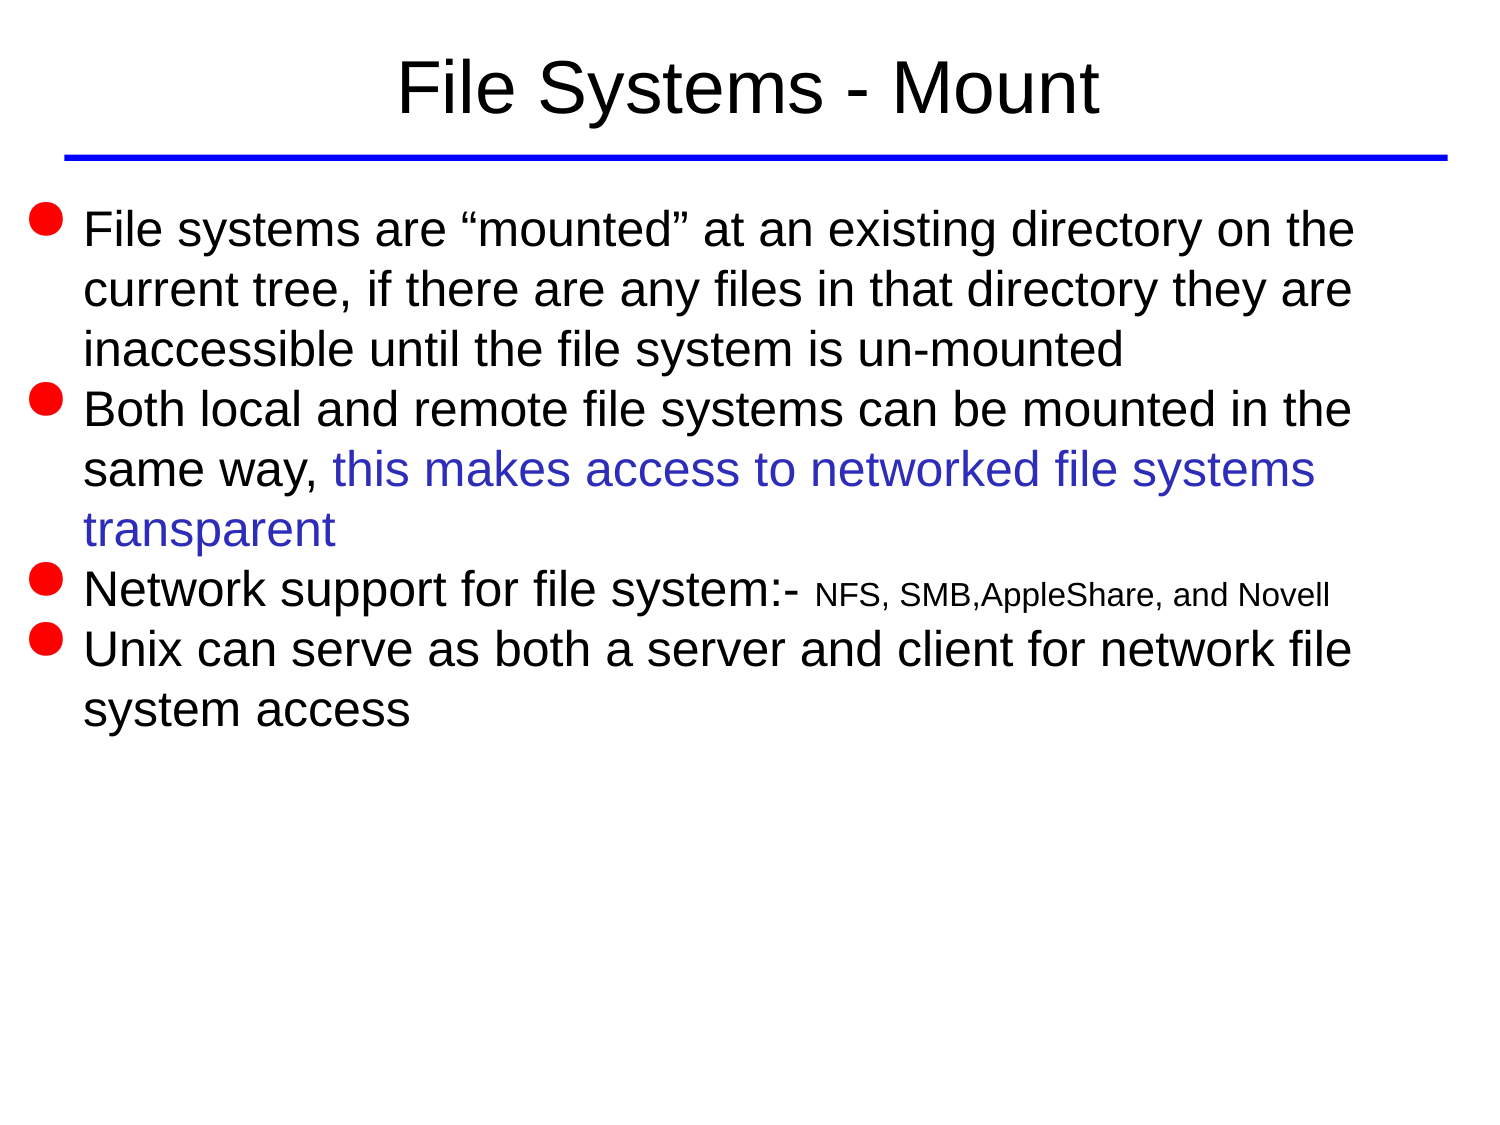

# File Systems - Mount
File systems are “mounted” at an existing directory on the current tree, if there are any files in that directory they are inaccessible until the file system is un-mounted
Both local and remote file systems can be mounted in the same way, this makes access to networked file systems transparent
Network support for file system:- NFS, SMB,AppleShare, and Novell
Unix can serve as both a server and client for network file system access